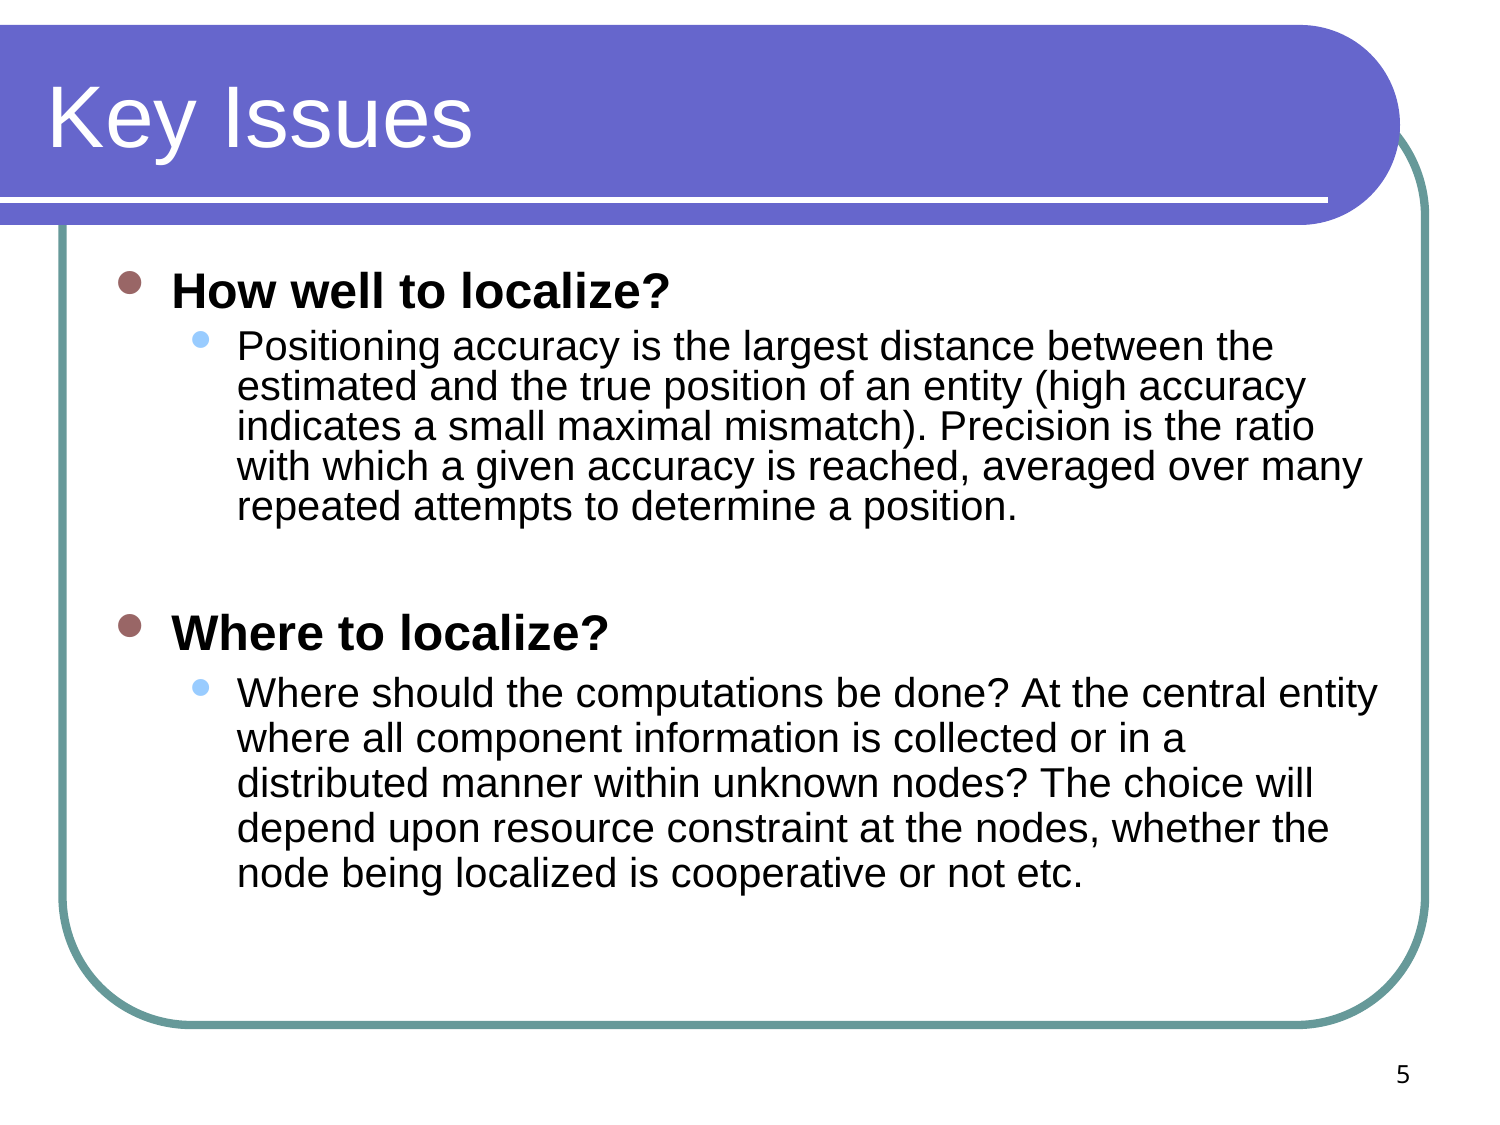

# Key Issues
How well to localize?
Positioning accuracy is the largest distance between the estimated and the true position of an entity (high accuracy indicates a small maximal mismatch). Precision is the ratio with which a given accuracy is reached, averaged over many repeated attempts to determine a position.
Where to localize?
Where should the computations be done? At the central entity where all component information is collected or in a distributed manner within unknown nodes? The choice will depend upon resource constraint at the nodes, whether the node being localized is cooperative or not etc.
4